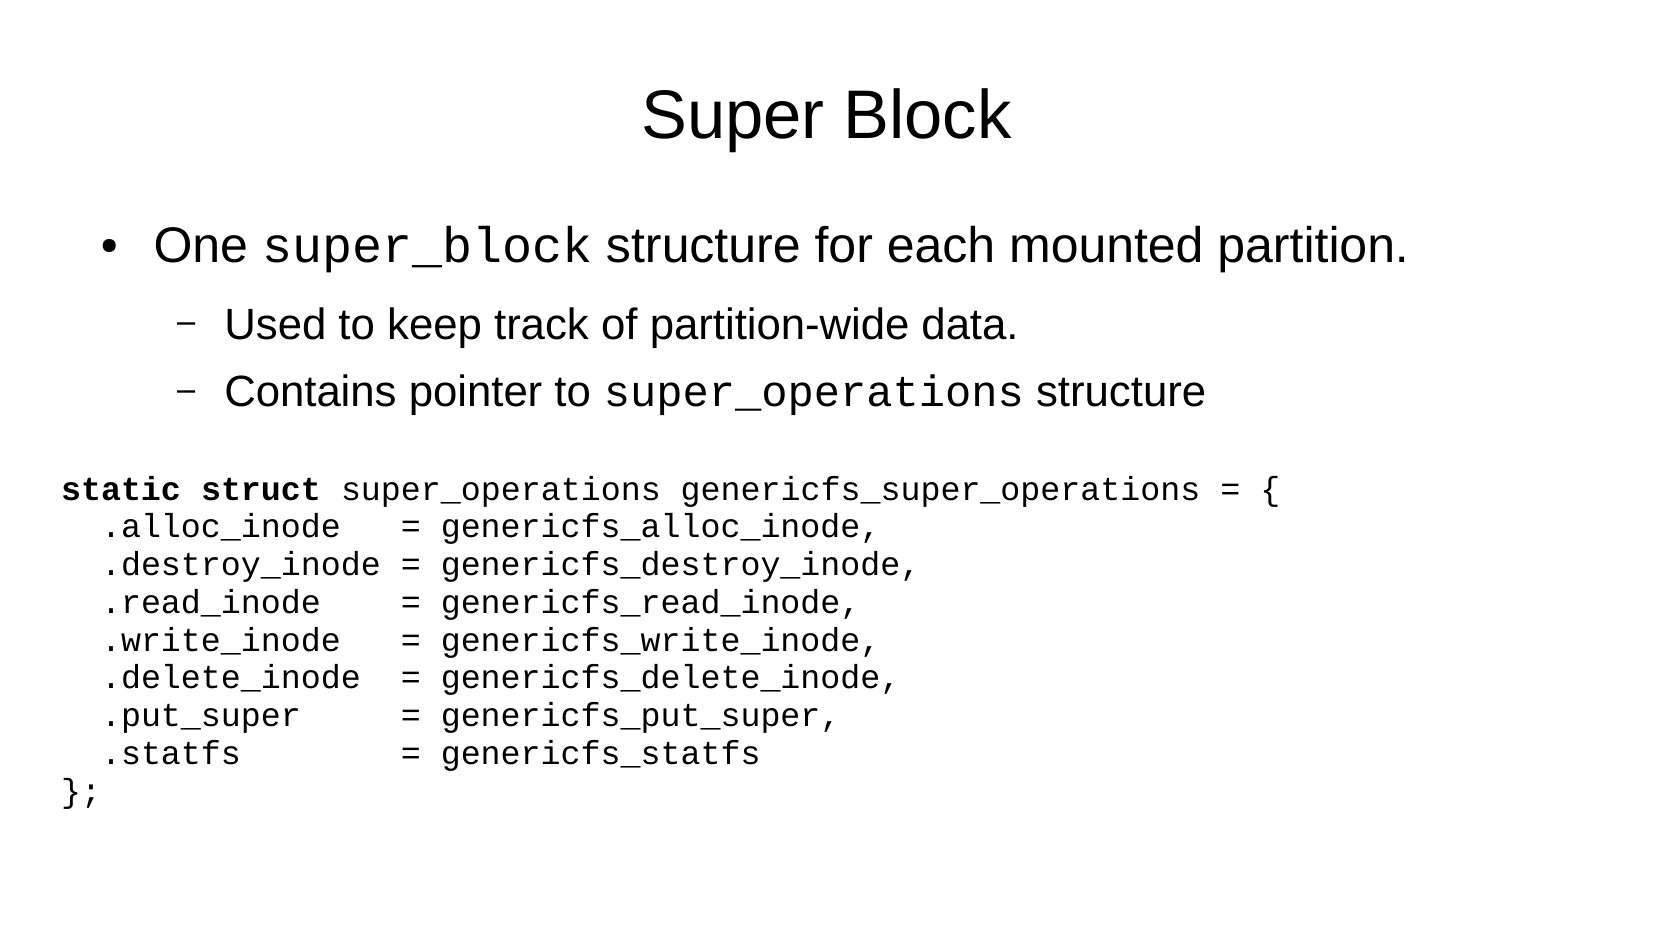

# Super Block
One super_block structure for each mounted partition.
Used to keep track of partition-wide data.
Contains pointer to super_operations structure
static struct super_operations genericfs_super_operations = {
 .alloc_inode = genericfs_alloc_inode,
 .destroy_inode = genericfs_destroy_inode,
 .read_inode = genericfs_read_inode,
 .write_inode = genericfs_write_inode,
 .delete_inode = genericfs_delete_inode,
 .put_super = genericfs_put_super,
 .statfs = genericfs_statfs
};